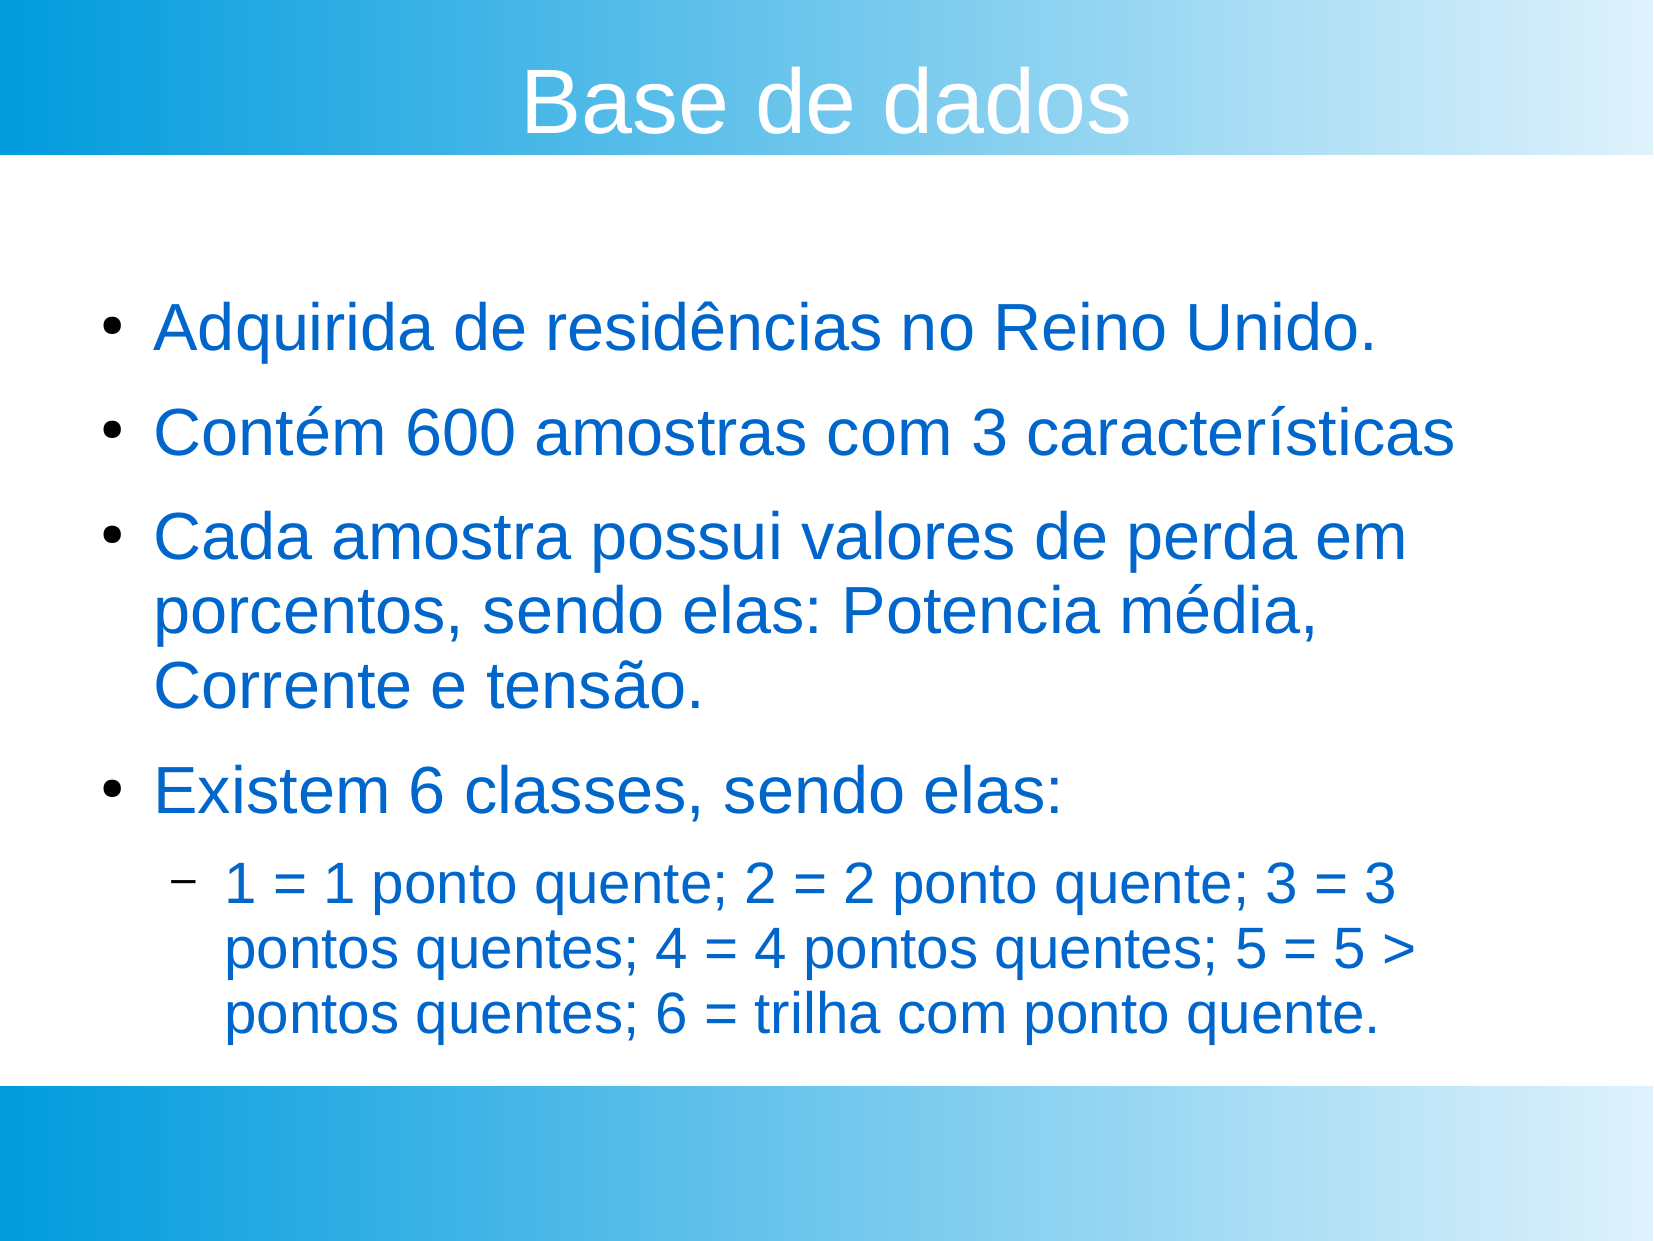

# Base de dados
Adquirida de residências no Reino Unido.
Contém 600 amostras com 3 características
Cada amostra possui valores de perda em porcentos, sendo elas: Potencia média, Corrente e tensão.
Existem 6 classes, sendo elas:
1 = 1 ponto quente; 2 = 2 ponto quente; 3 = 3 pontos quentes; 4 = 4 pontos quentes; 5 = 5 > pontos quentes; 6 = trilha com ponto quente.